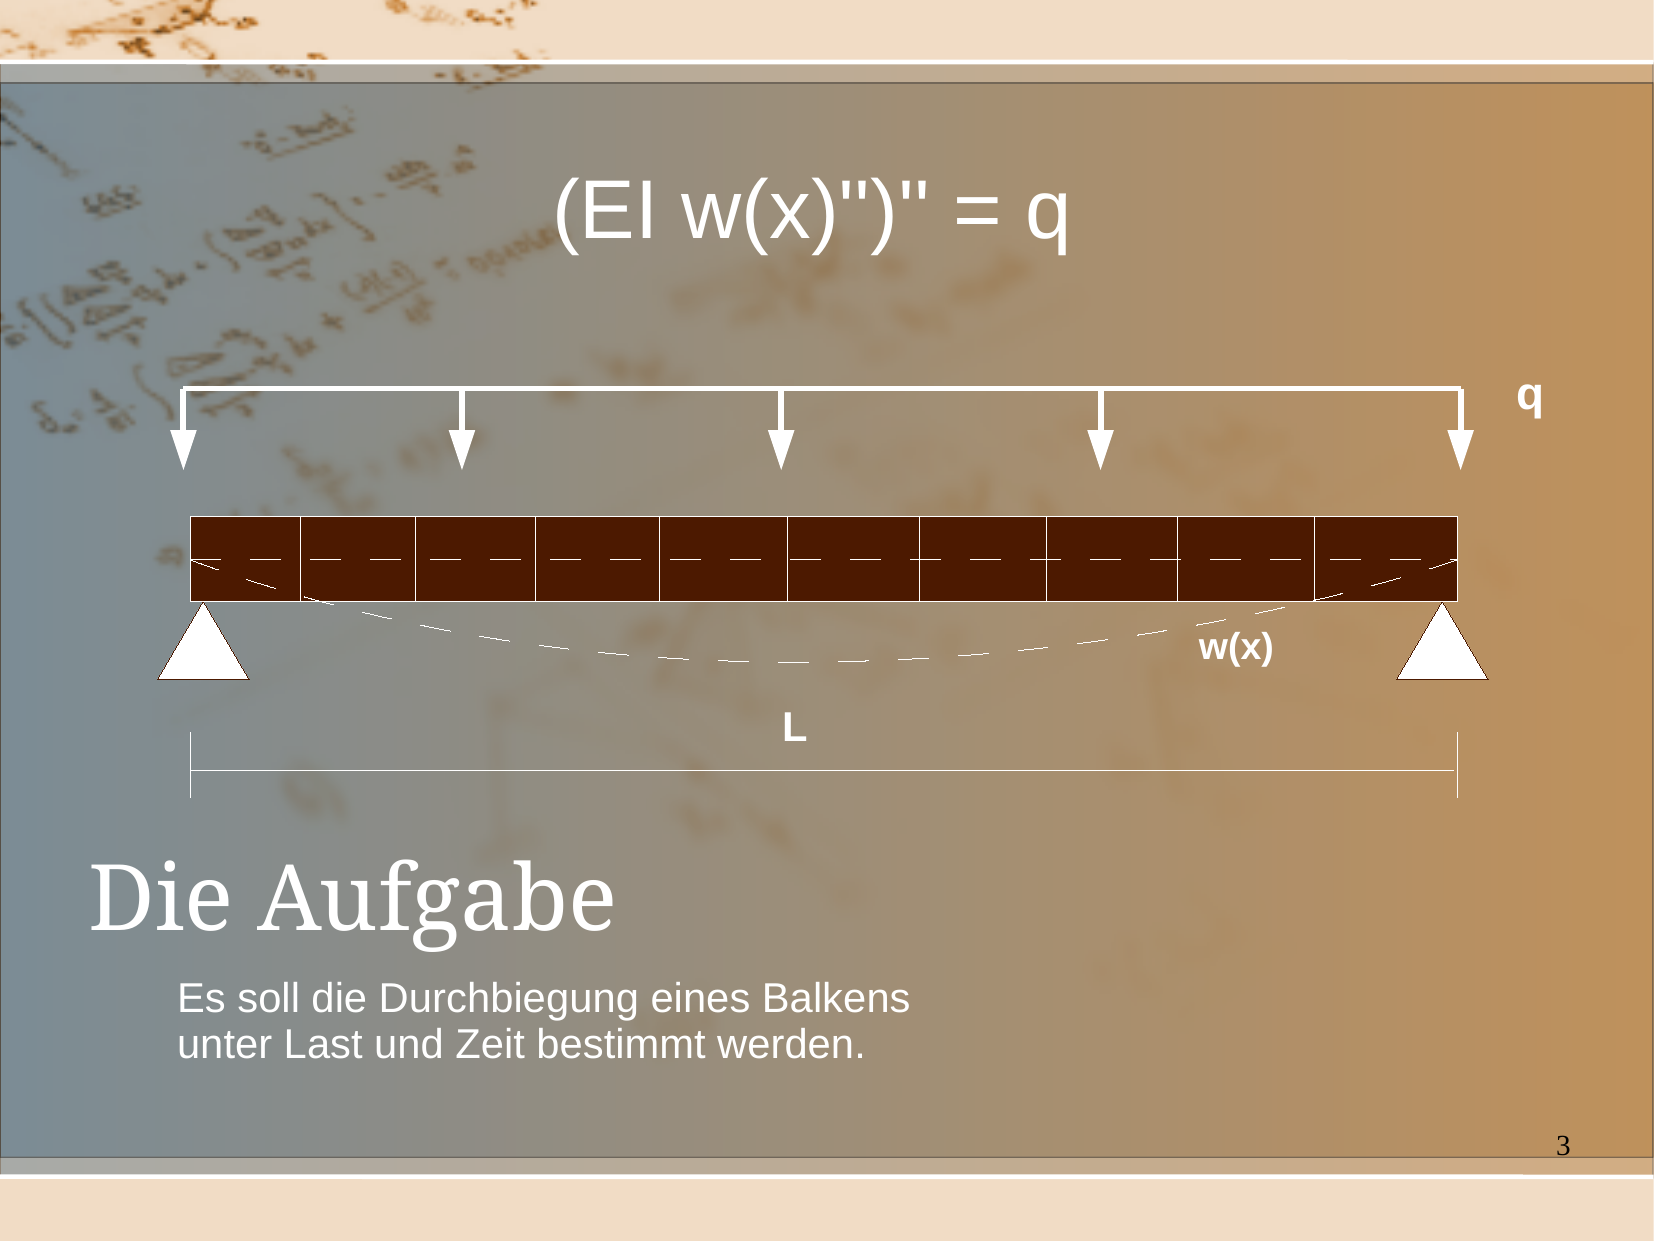

(EI w(x)'')'' = q
q
w(x)
L
# Die Aufgabe
Es soll die Durchbiegung eines Balkens
unter Last und Zeit bestimmt werden.